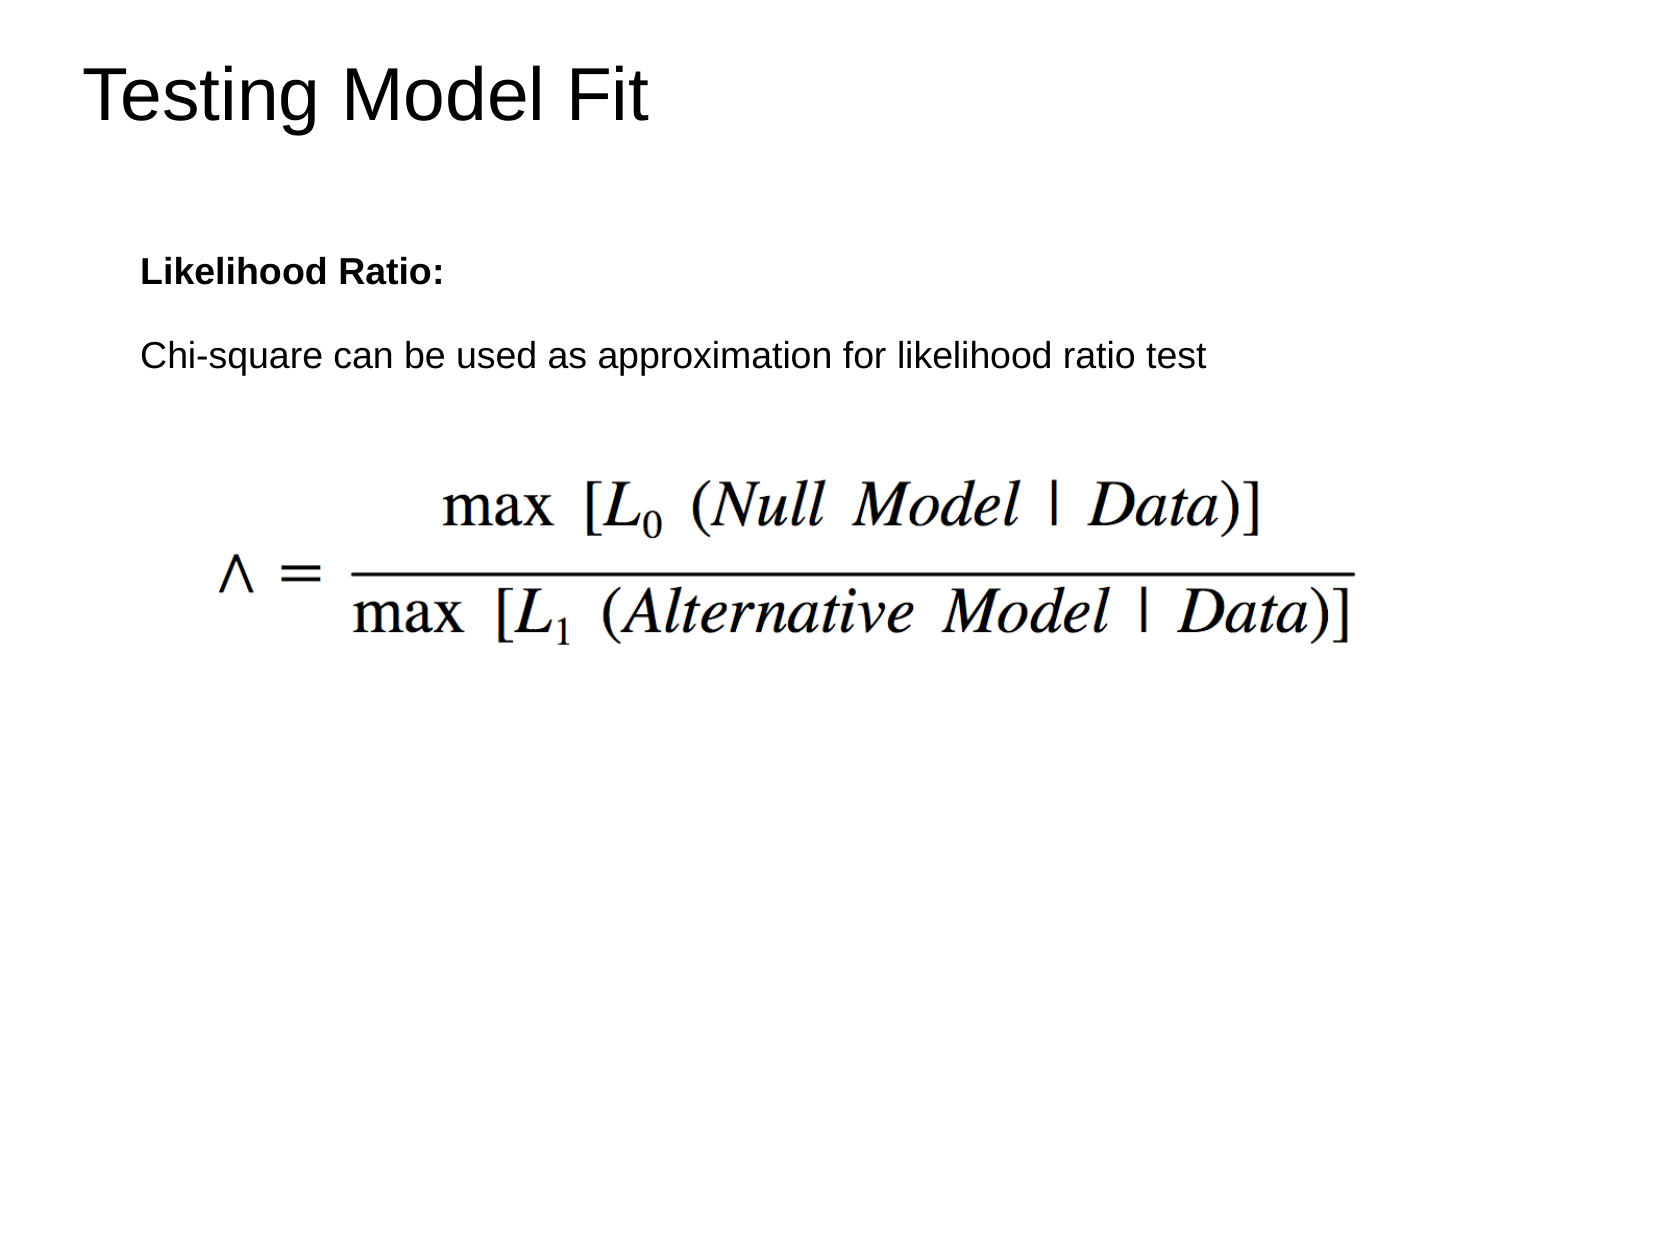

Testing Model Fit
Likelihood Ratio:
Chi-square can be used as approximation for likelihood ratio test